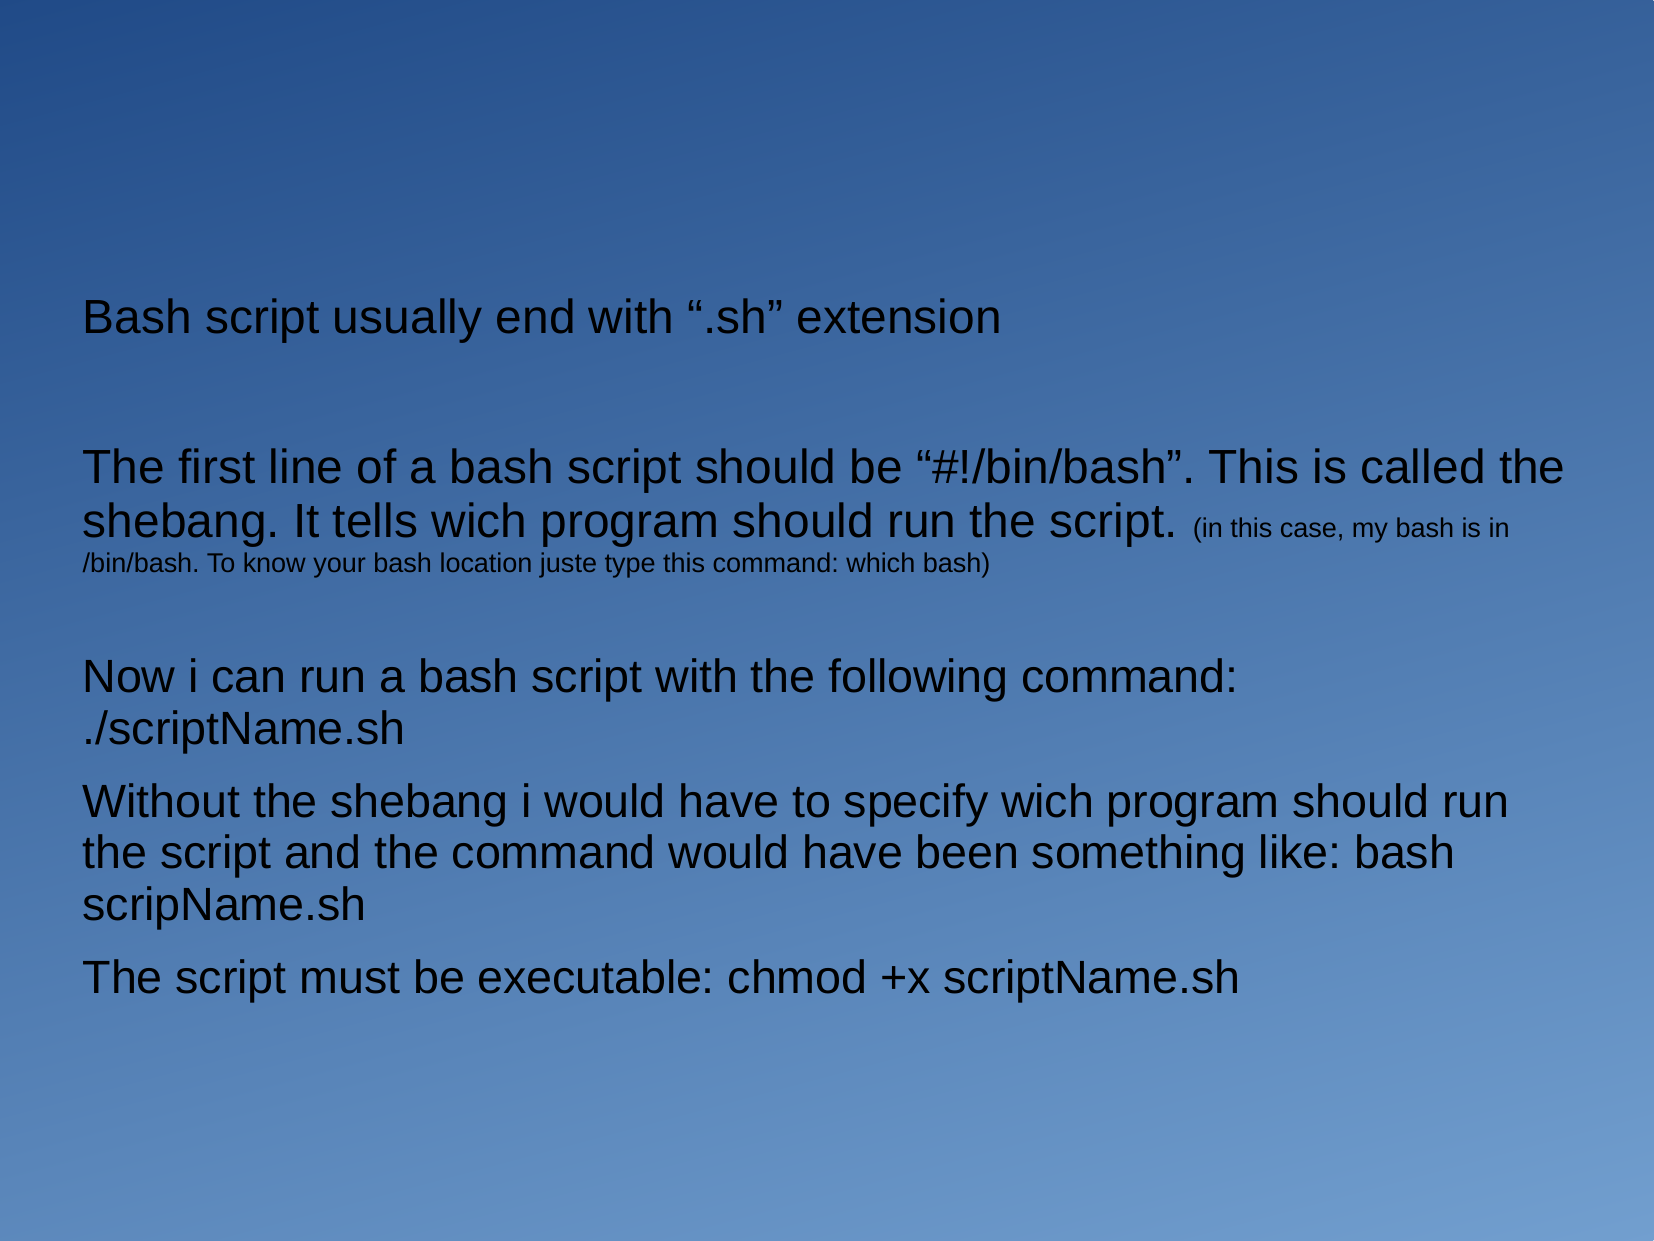

#
Bash script usually end with “.sh” extension
The first line of a bash script should be “#!/bin/bash”. This is called the shebang. It tells wich program should run the script. (in this case, my bash is in /bin/bash. To know your bash location juste type this command: which bash)
Now i can run a bash script with the following command: ./scriptName.sh
Without the shebang i would have to specify wich program should run the script and the command would have been something like: bash scripName.sh
The script must be executable: chmod +x scriptName.sh